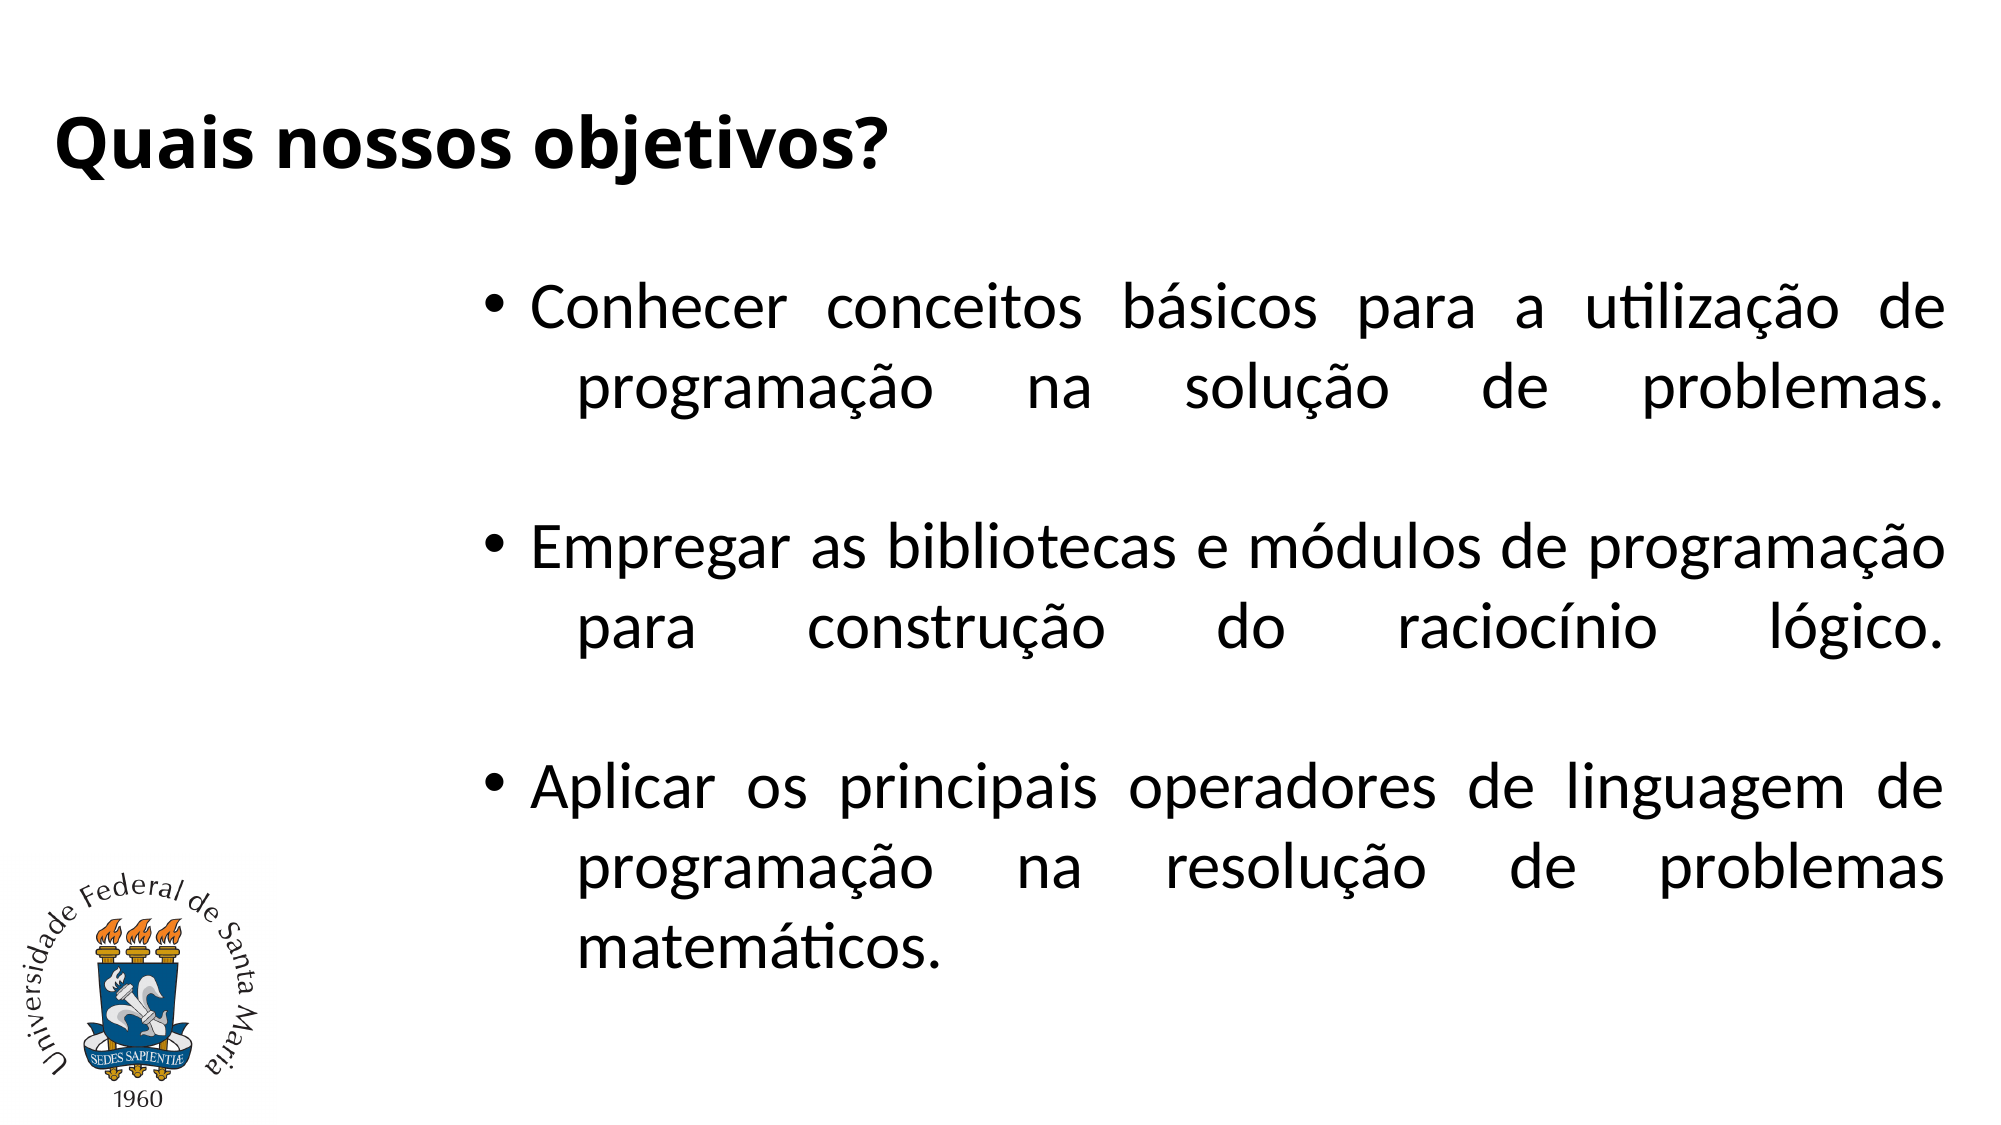

# Quais nossos objetivos?
Conhecer conceitos básicos para a utilização de programação na solução de problemas.
Empregar as bibliotecas e módulos de programação para construção do raciocínio lógico.
Aplicar os principais operadores de linguagem de programação na resolução de problemas matemáticos.